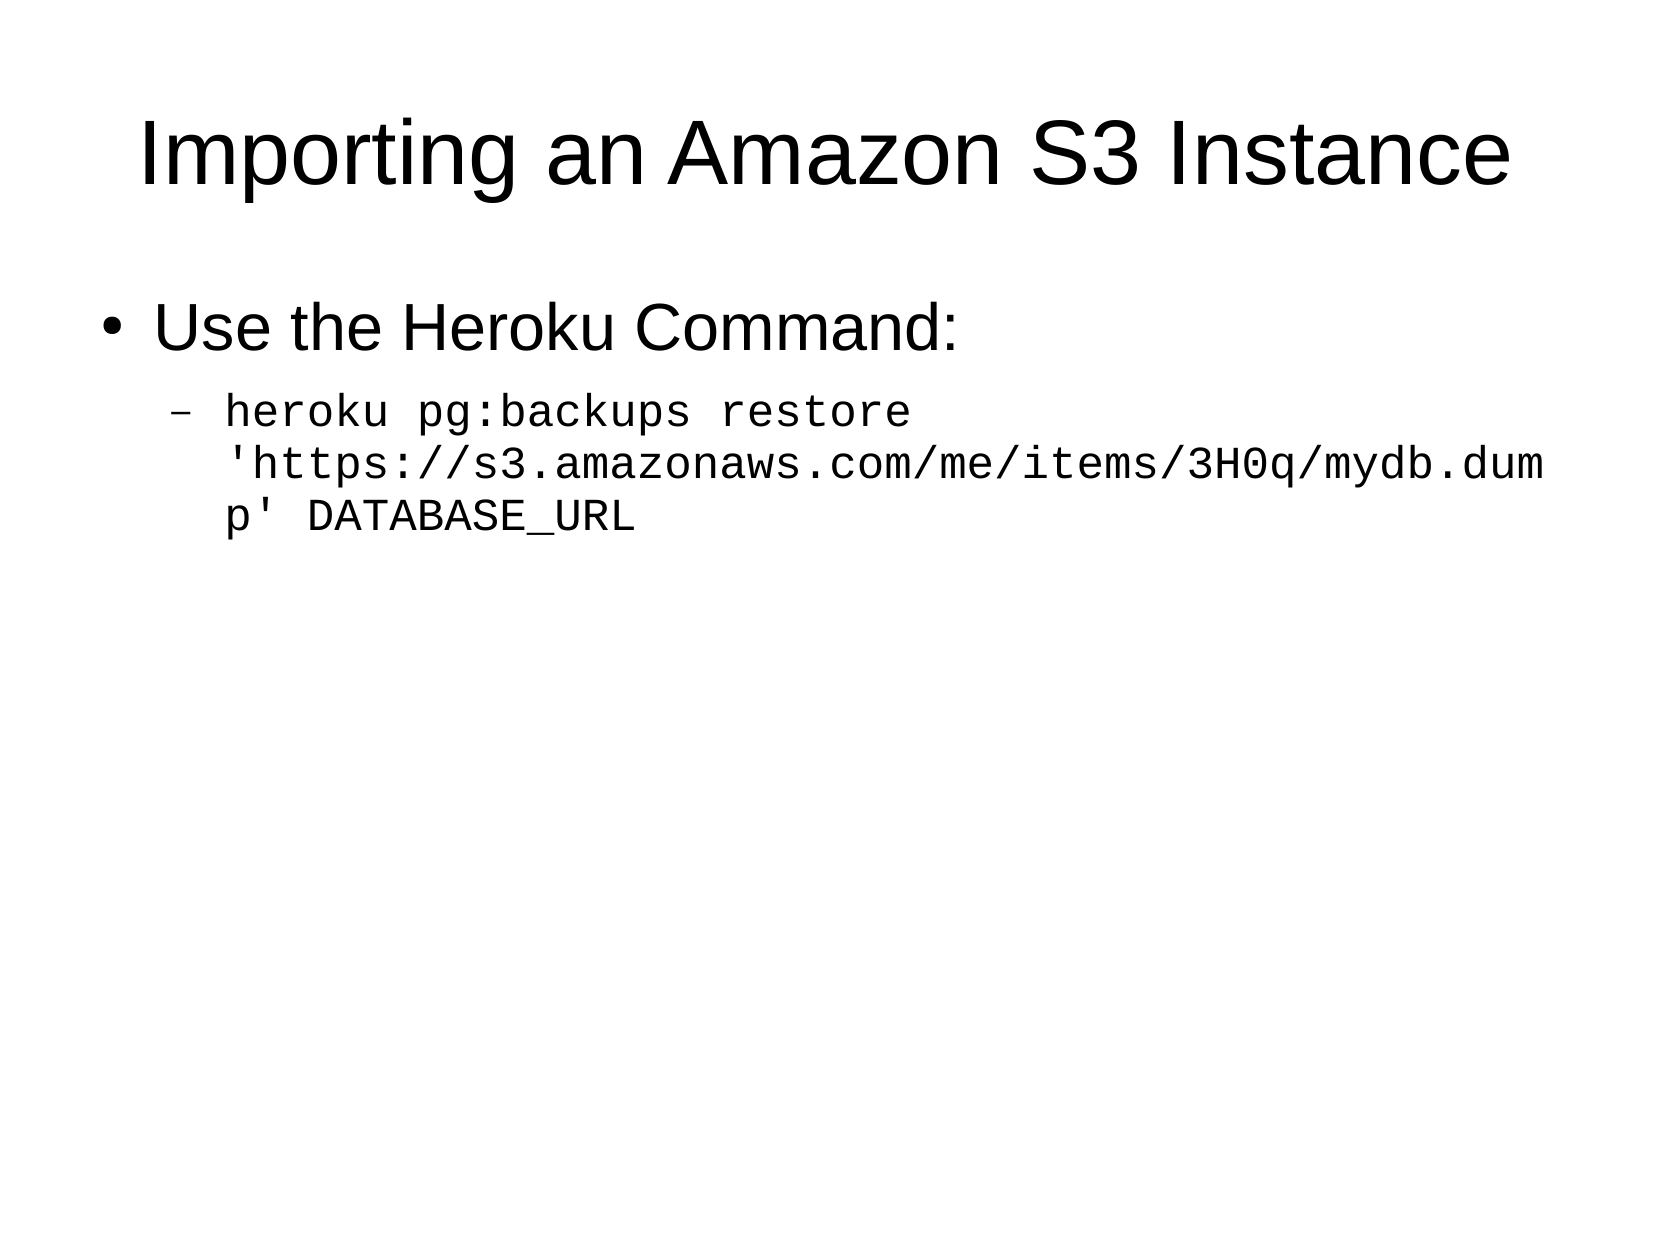

# Importing an Amazon S3 Instance
Use the Heroku Command:
heroku pg:backups restore 'https://s3.amazonaws.com/me/items/3H0q/mydb.dump' DATABASE_URL